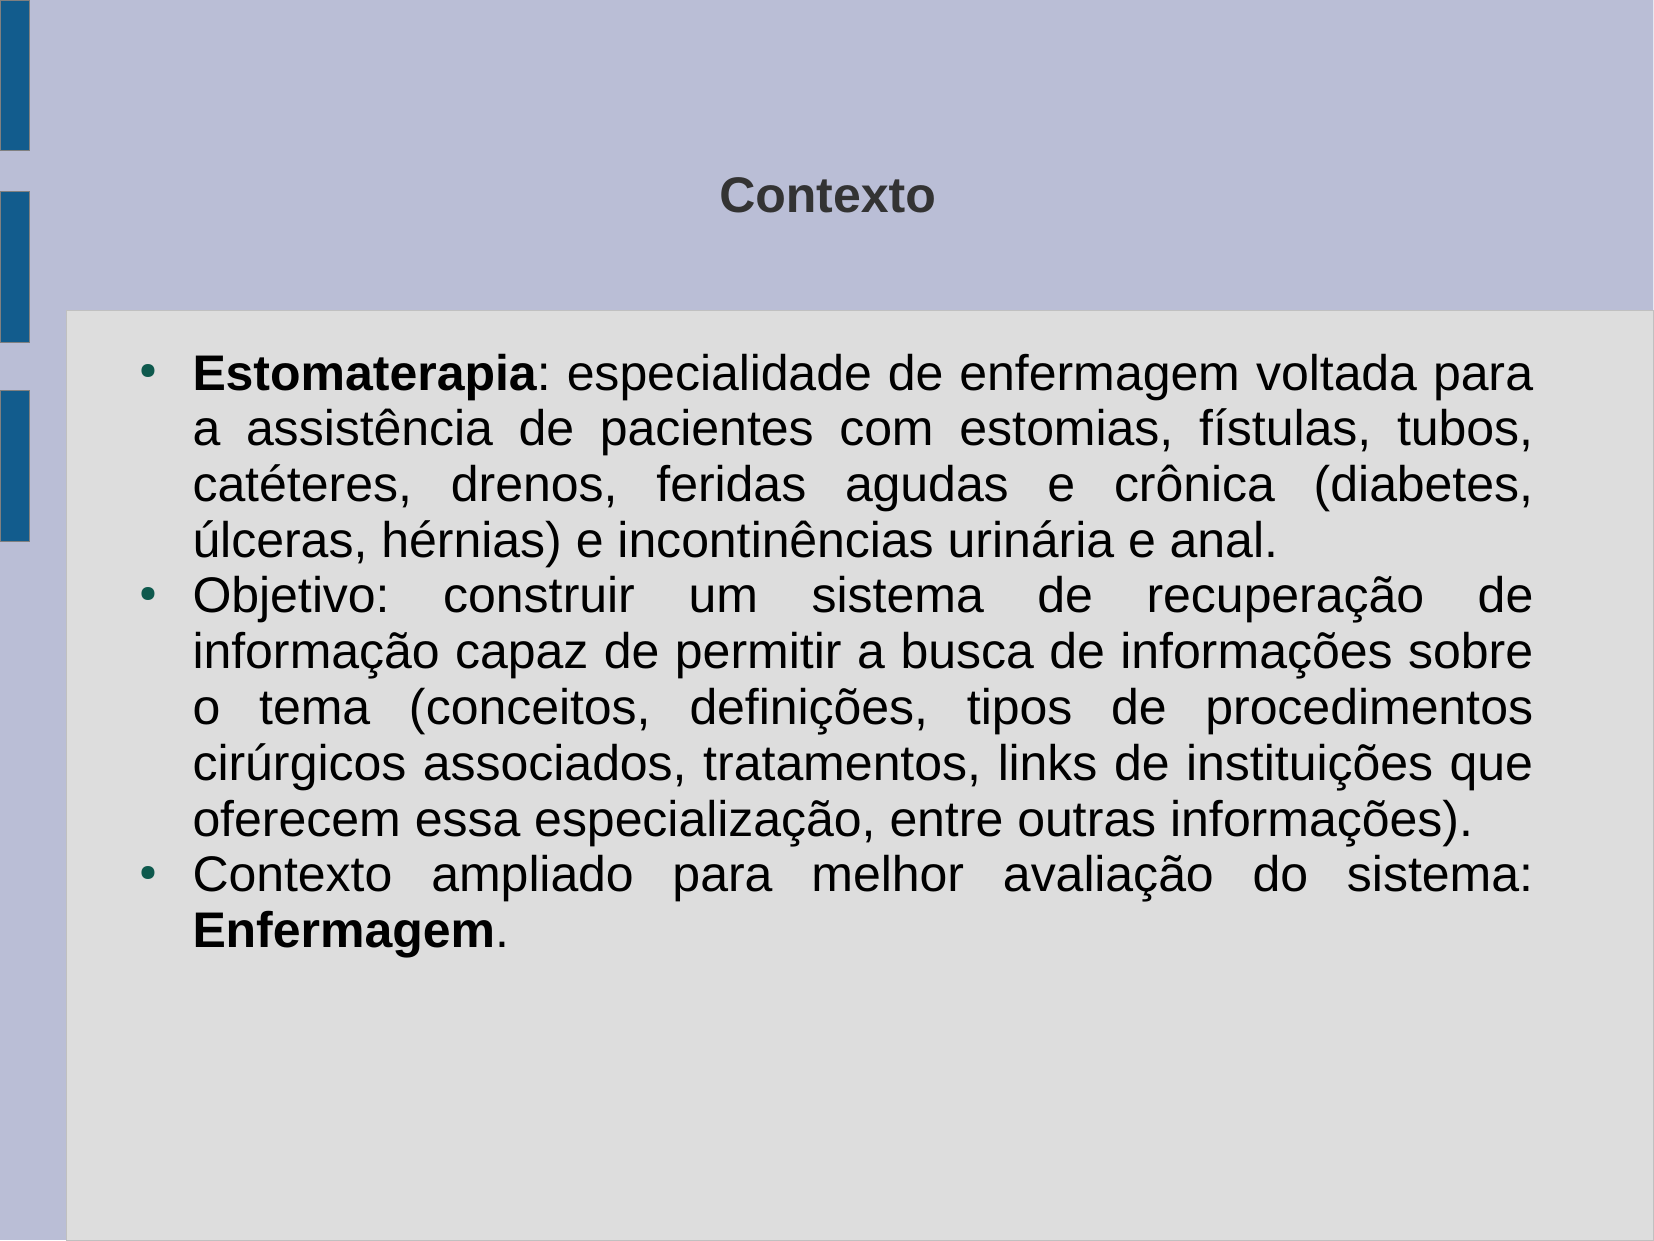

# Contexto
Estomaterapia: especialidade de enfermagem voltada para a assistência de pacientes com estomias, fístulas, tubos, catéteres, drenos, feridas agudas e crônica (diabetes, úlceras, hérnias) e incontinências urinária e anal.
Objetivo: construir um sistema de recuperação de informação capaz de permitir a busca de informações sobre o tema (conceitos, definições, tipos de procedimentos cirúrgicos associados, tratamentos, links de instituições que oferecem essa especialização, entre outras informações).
Contexto ampliado para melhor avaliação do sistema: Enfermagem.